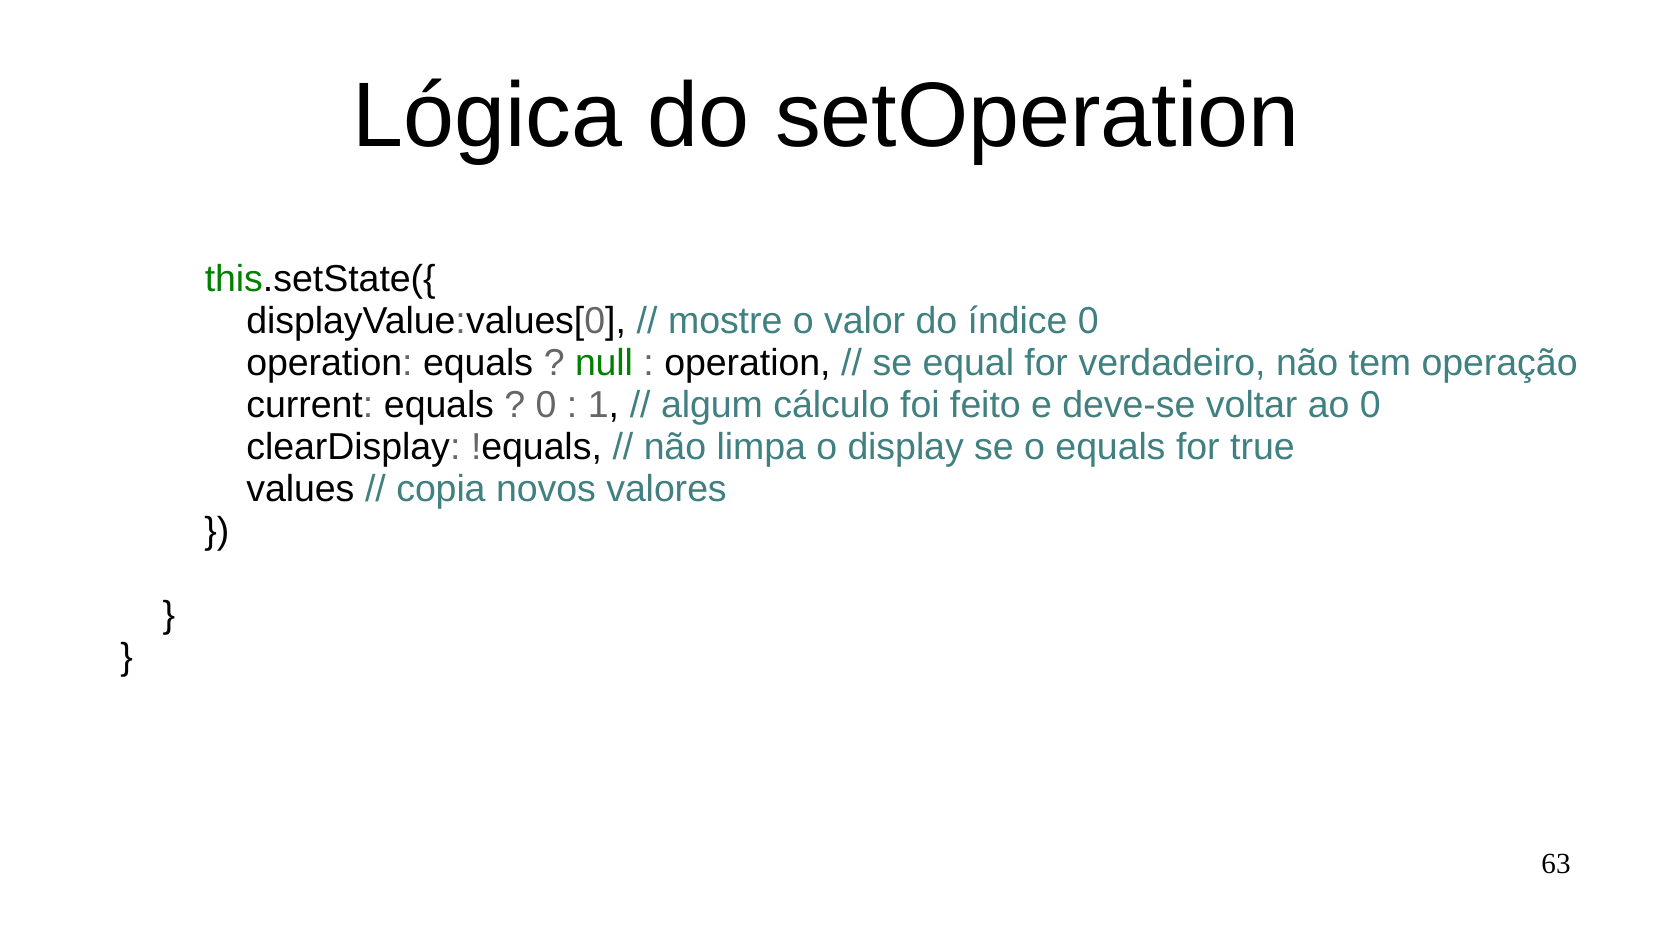

# Lógica do setOperation
	 this.setState({
 displayValue:values[0], // mostre o valor do índice 0
 operation: equals ? null : operation, // se equal for verdadeiro, não tem operação
 current: equals ? 0 : 1, // algum cálculo foi feito e deve-se voltar ao 0
 clearDisplay: !equals, // não limpa o display se o equals for true
 values // copia novos valores
 })
 }
 }
63